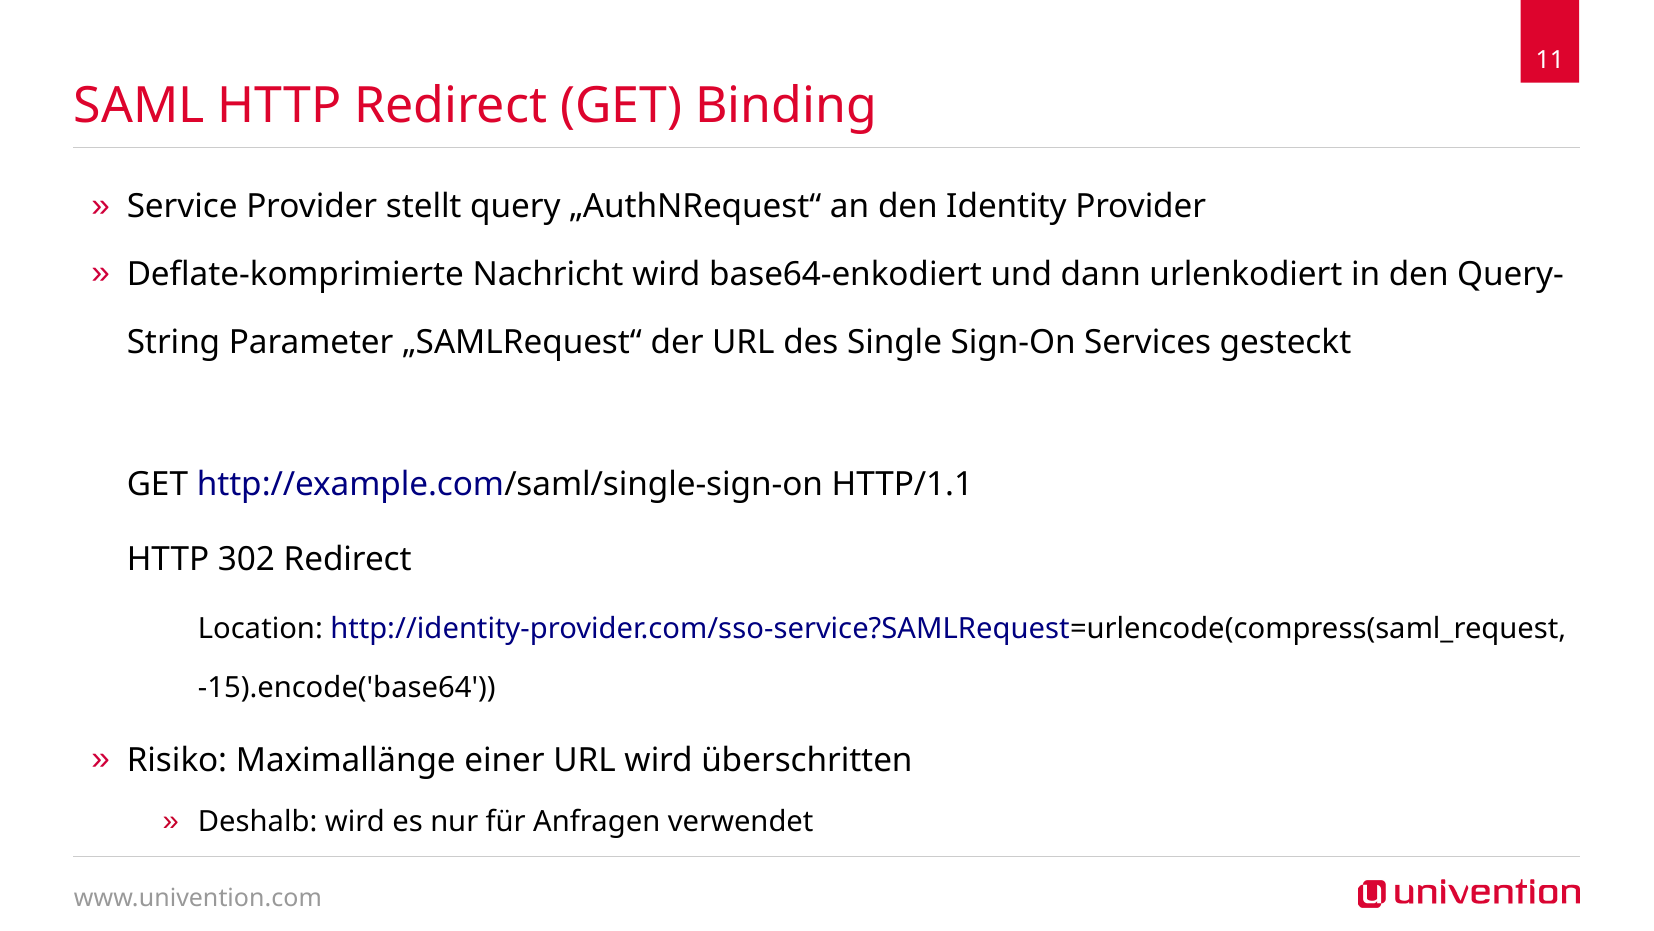

# SAML HTTP Redirect (GET) Binding
Service Provider stellt query „AuthNRequest“ an den Identity Provider
Deflate-komprimierte Nachricht wird base64-enkodiert und dann urlenkodiert in den Query-String Parameter „SAMLRequest“ der URL des Single Sign-On Services gesteckt
GET http://example.com/saml/single-sign-on HTTP/1.1
HTTP 302 Redirect
Location: http://identity-provider.com/sso-service?SAMLRequest=urlencode(compress(saml_request, -15).encode('base64'))
Risiko: Maximallänge einer URL wird überschritten
Deshalb: wird es nur für Anfragen verwendet